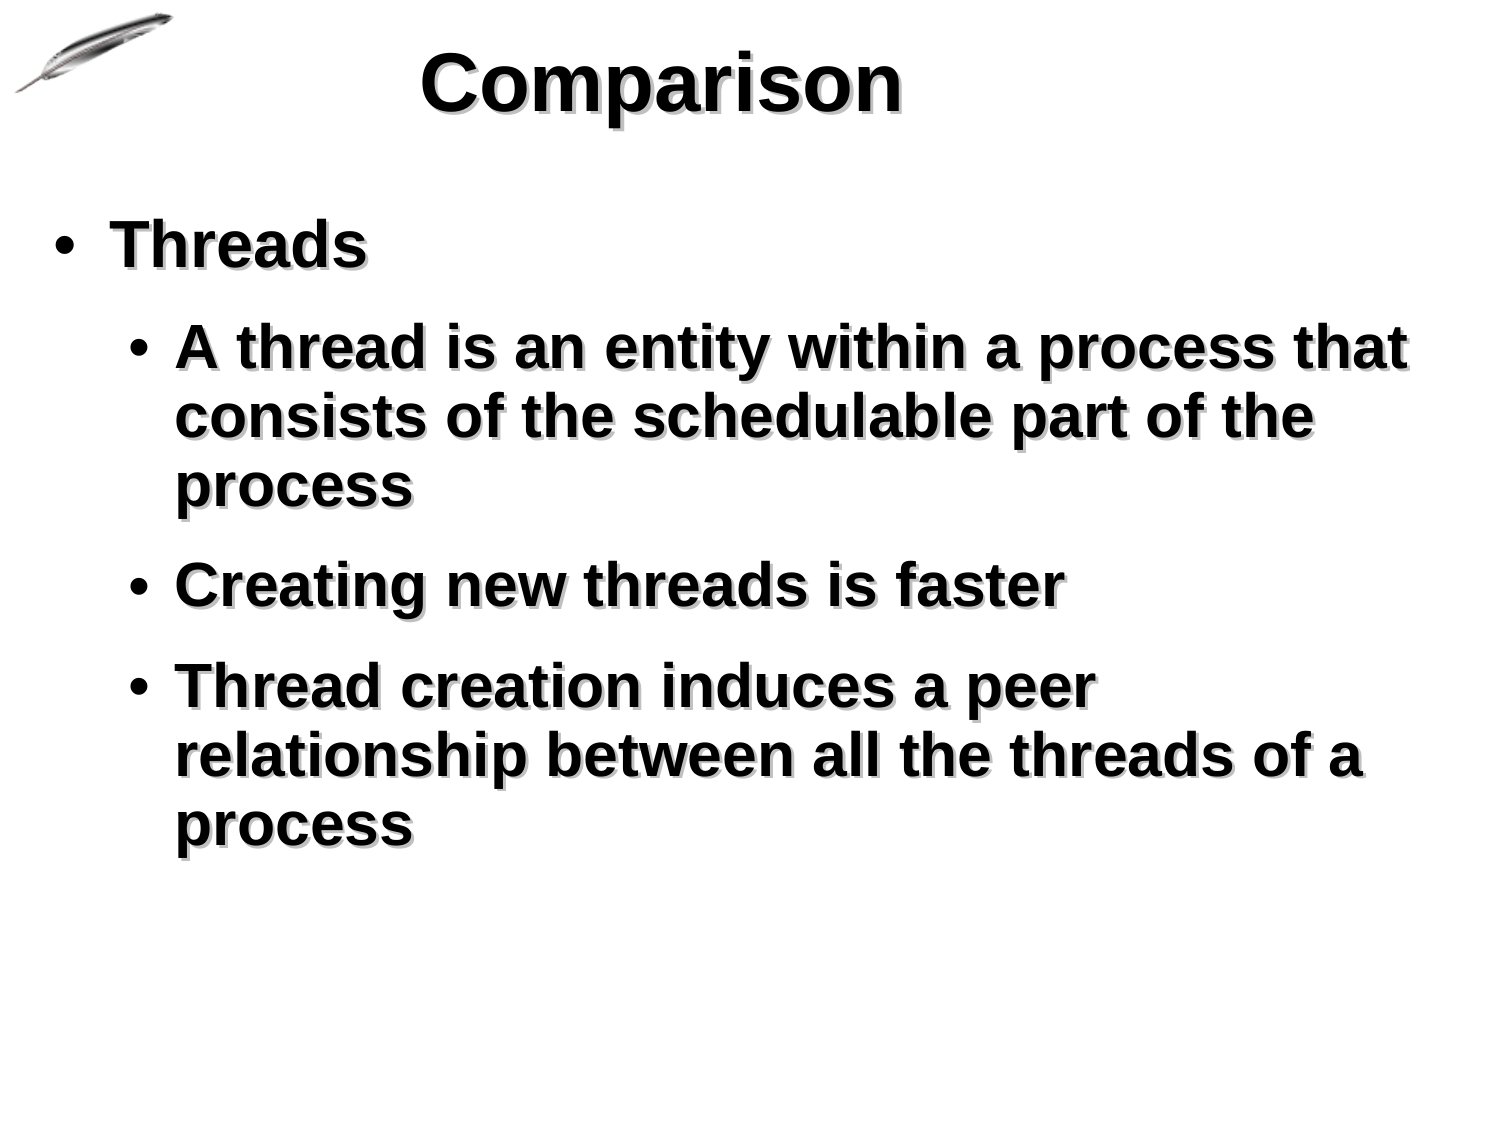

# Comparison
Threads
A thread is an entity within a process that consists of the schedulable part of the process
Creating new threads is faster
Thread creation induces a peer relationship between all the threads of a process